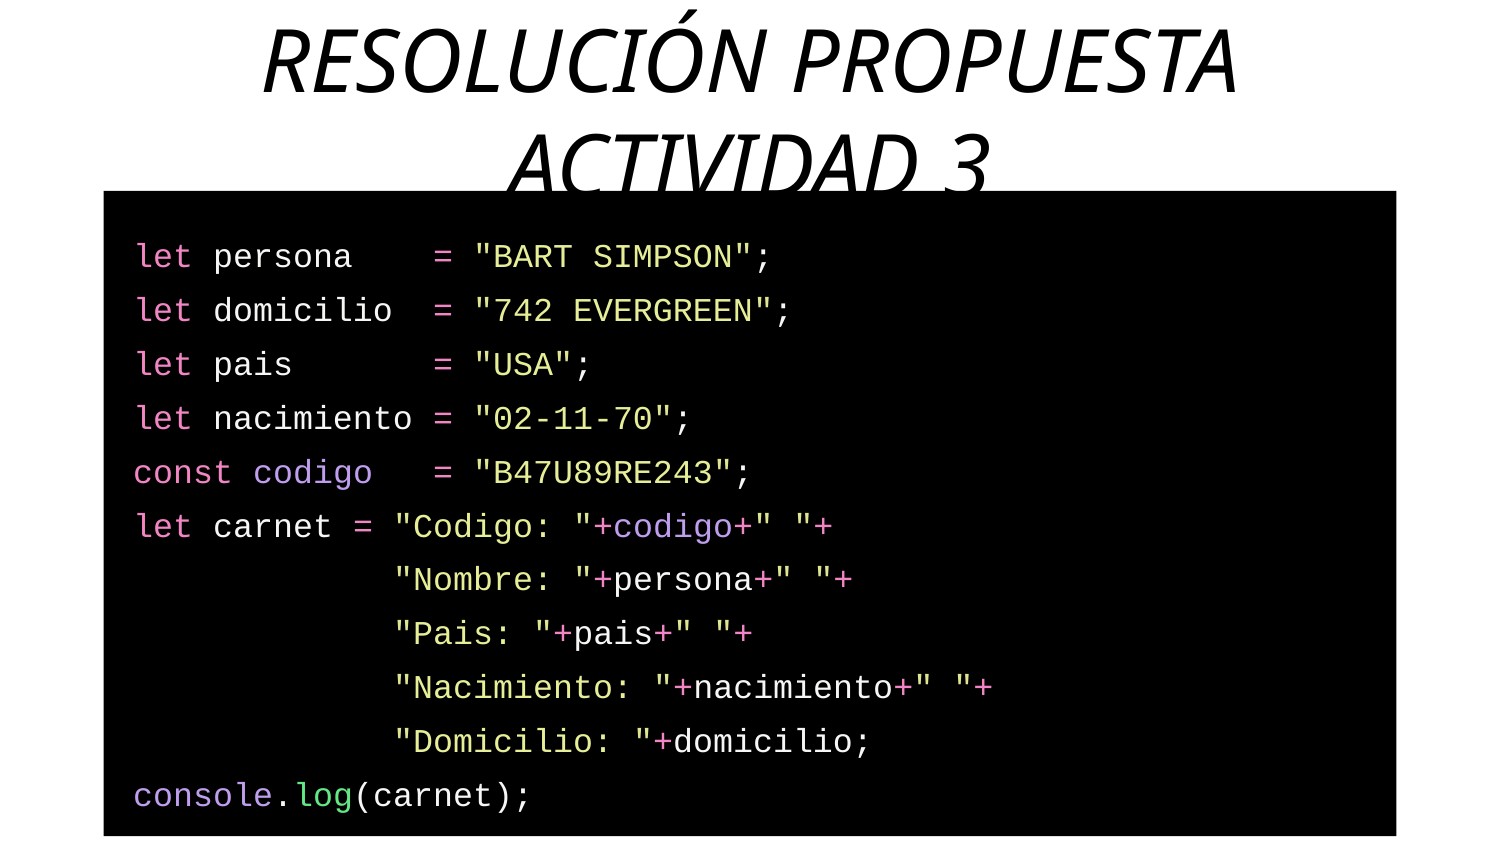

RESOLUCIÓN PROPUESTA ACTIVIDAD 3
let persona = "BART SIMPSON";
let domicilio = "742 EVERGREEN";
let pais = "USA";
let nacimiento = "02-11-70";
const codigo = "B47U89RE243";
let carnet = "Codigo: "+codigo+" "+
 "Nombre: "+persona+" "+
 "Pais: "+pais+" "+
 "Nacimiento: "+nacimiento+" "+
 "Domicilio: "+domicilio;
console.log(carnet);